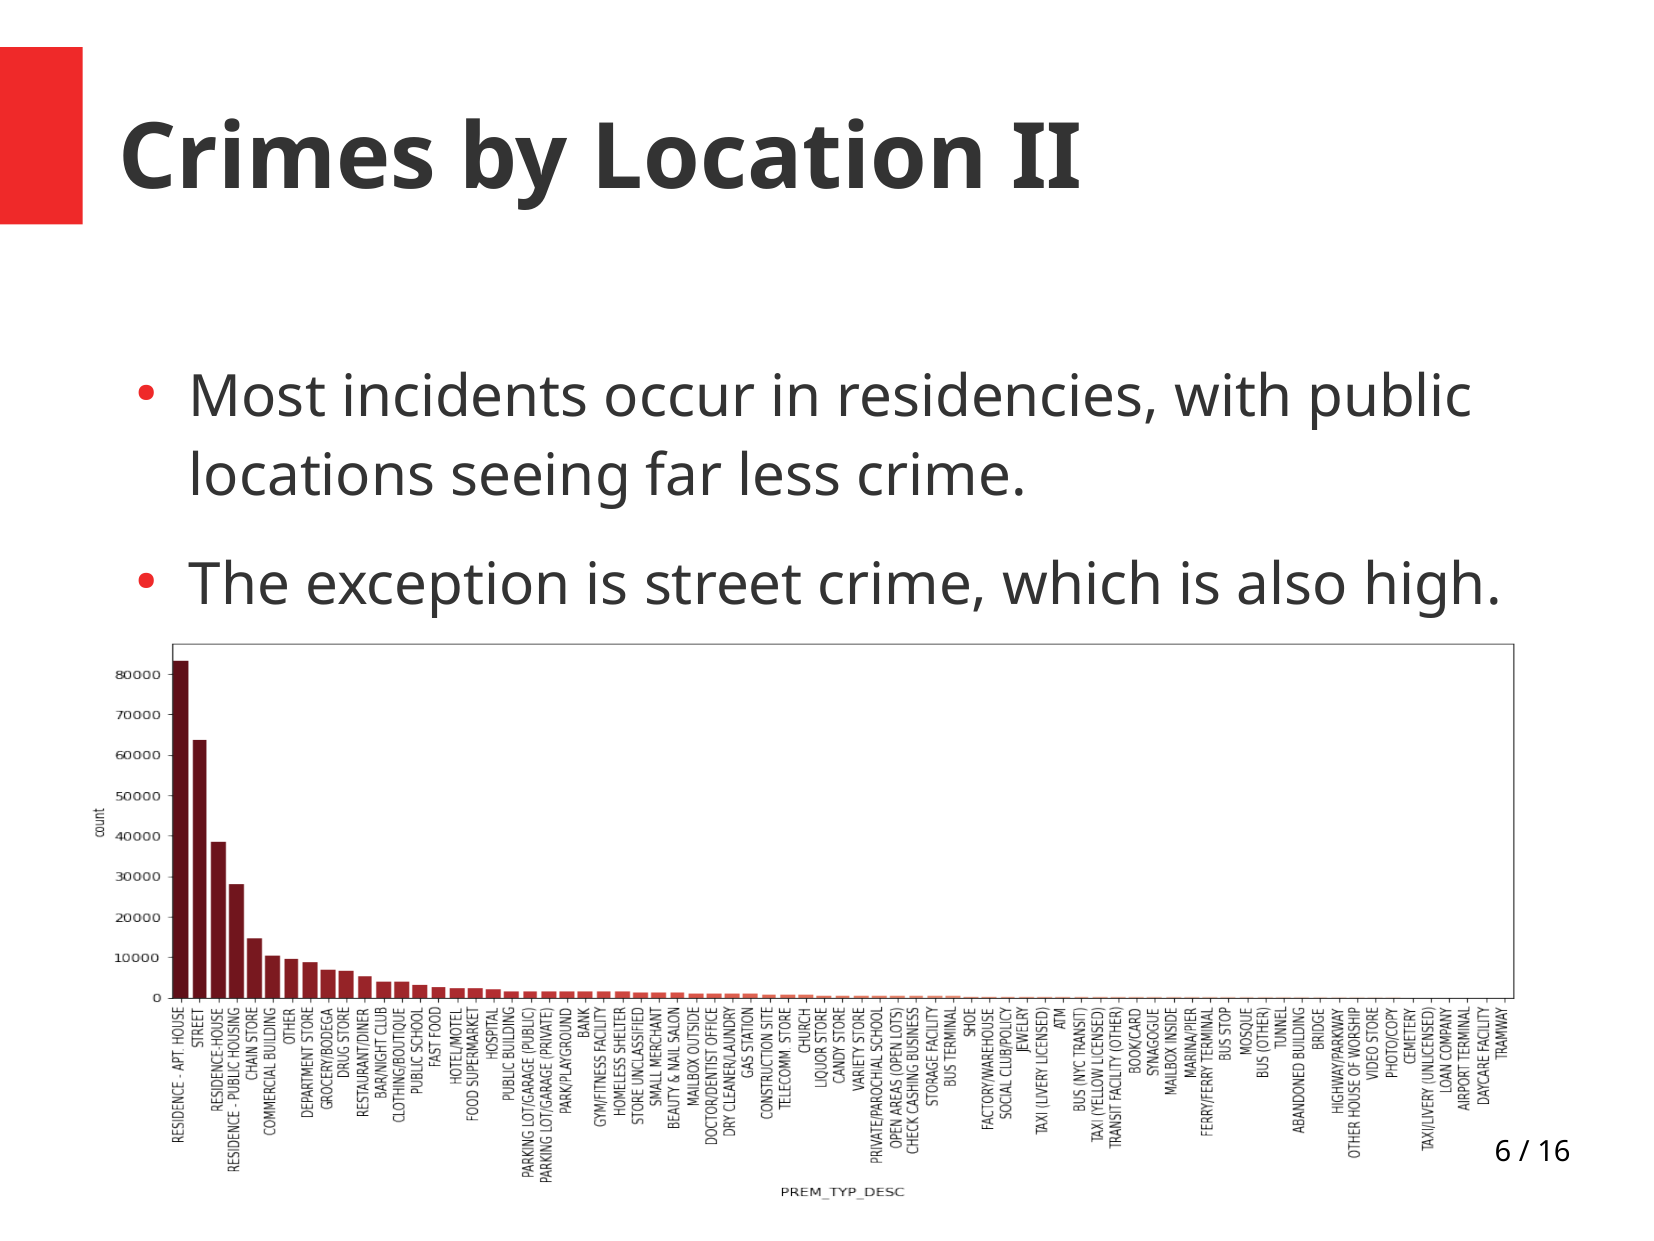

# Crimes by Location II
Most incidents occur in residencies, with public locations seeing far less crime.
The exception is street crime, which is also high.
6